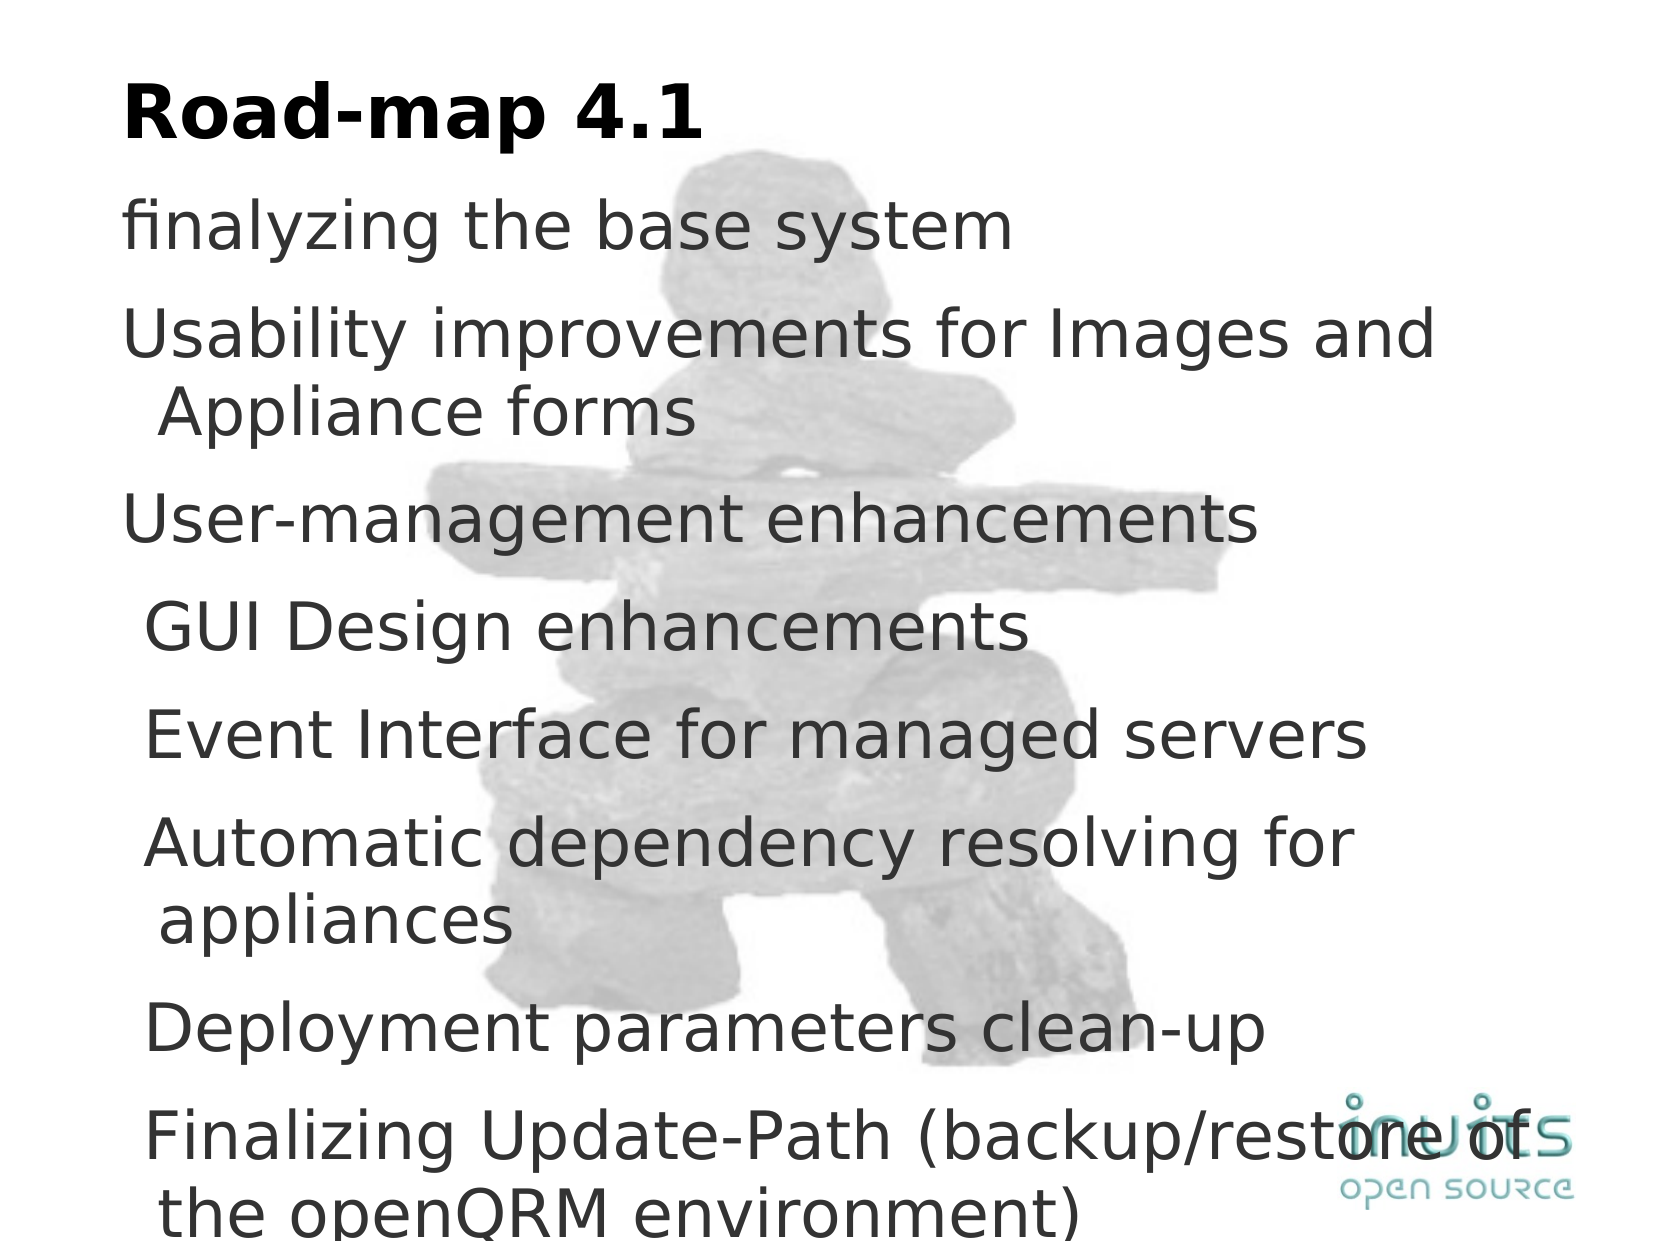

# Road-map 4.1
finalyzing the base system
Usability improvements for Images and Appliance forms
User-management enhancements
 GUI Design enhancements
 Event Interface for managed servers
 Automatic dependency resolving for appliances
 Deployment parameters clean-up
 Finalizing Update-Path (backup/restore of the openQRM environment)